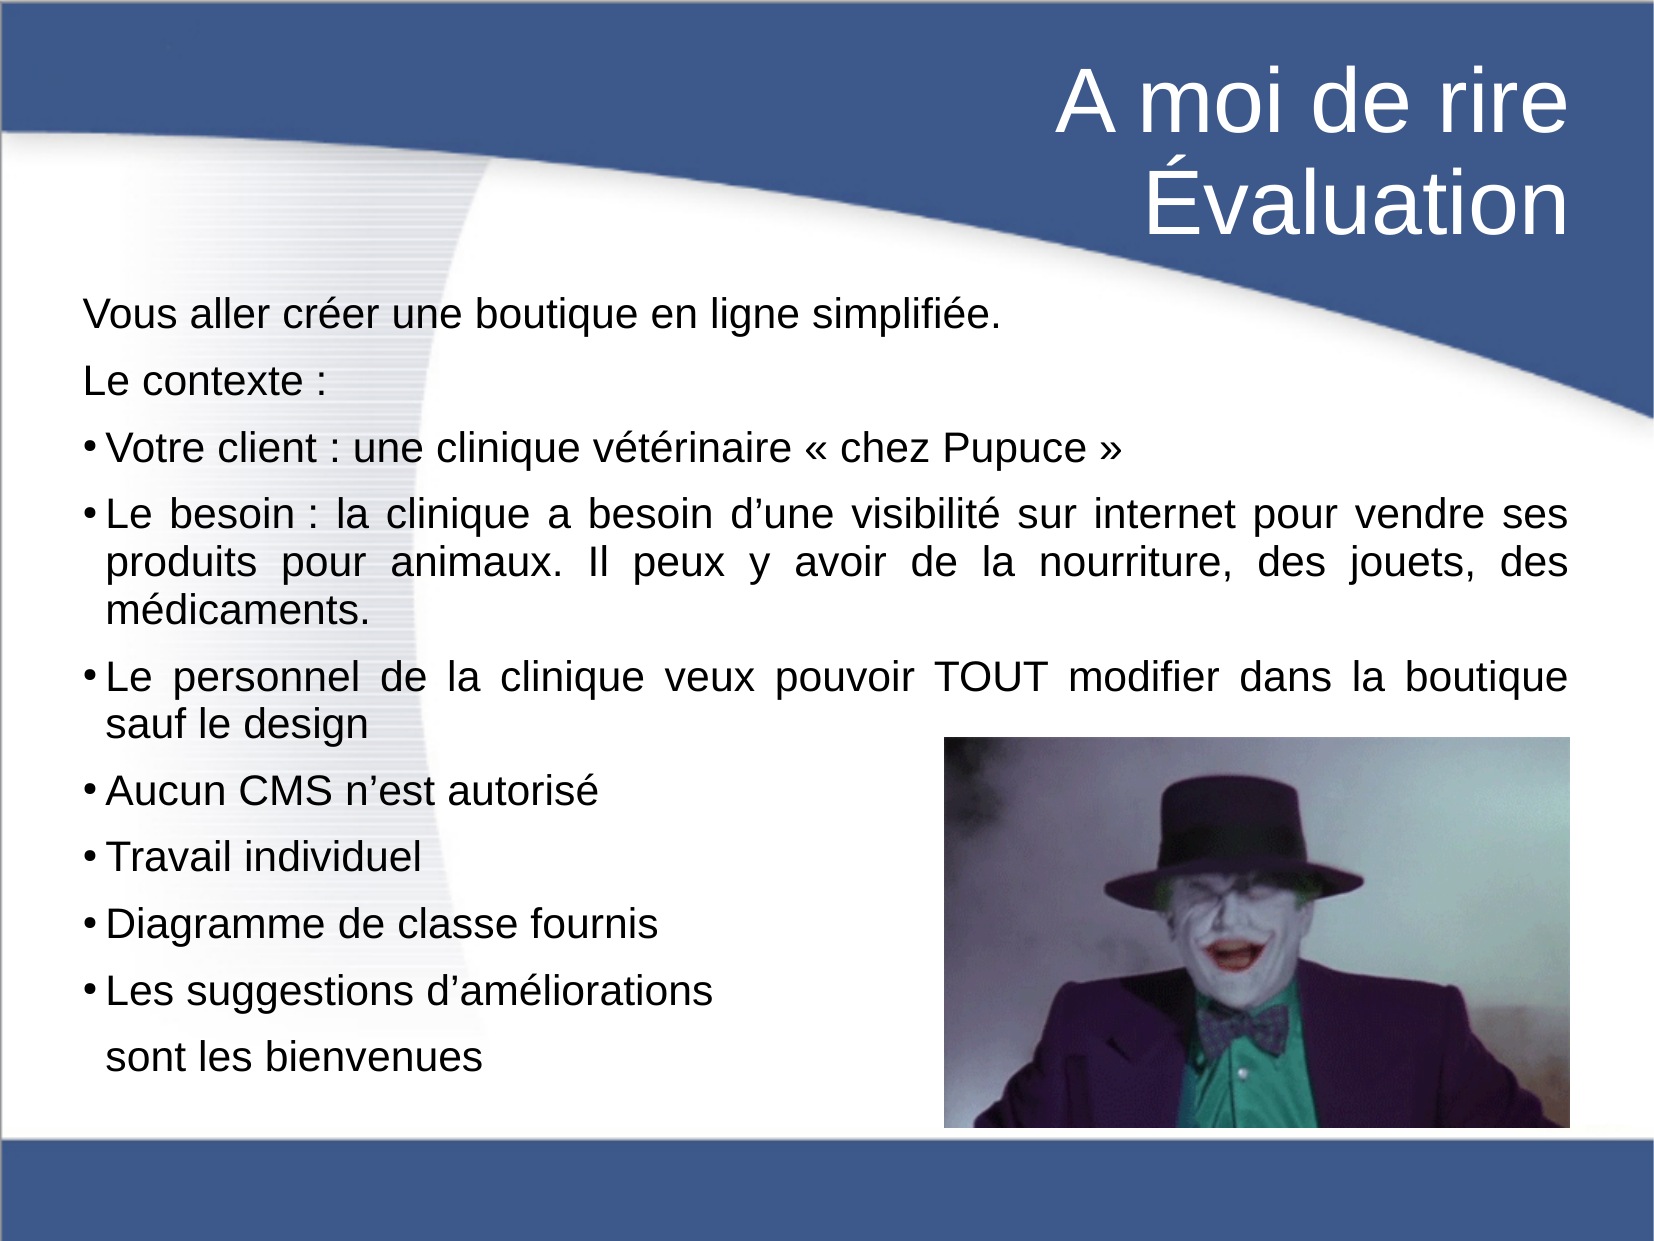

# A moi de rire Évaluation
Vous aller créer une boutique en ligne simplifiée.
Le contexte :
Votre client : une clinique vétérinaire « chez Pupuce »
Le besoin : la clinique a besoin d’une visibilité sur internet pour vendre ses produits pour animaux. Il peux y avoir de la nourriture, des jouets, des médicaments.
Le personnel de la clinique veux pouvoir TOUT modifier dans la boutique sauf le design
Aucun CMS n’est autorisé
Travail individuel
Diagramme de classe fournis
Les suggestions d’améliorations
sont les bienvenues